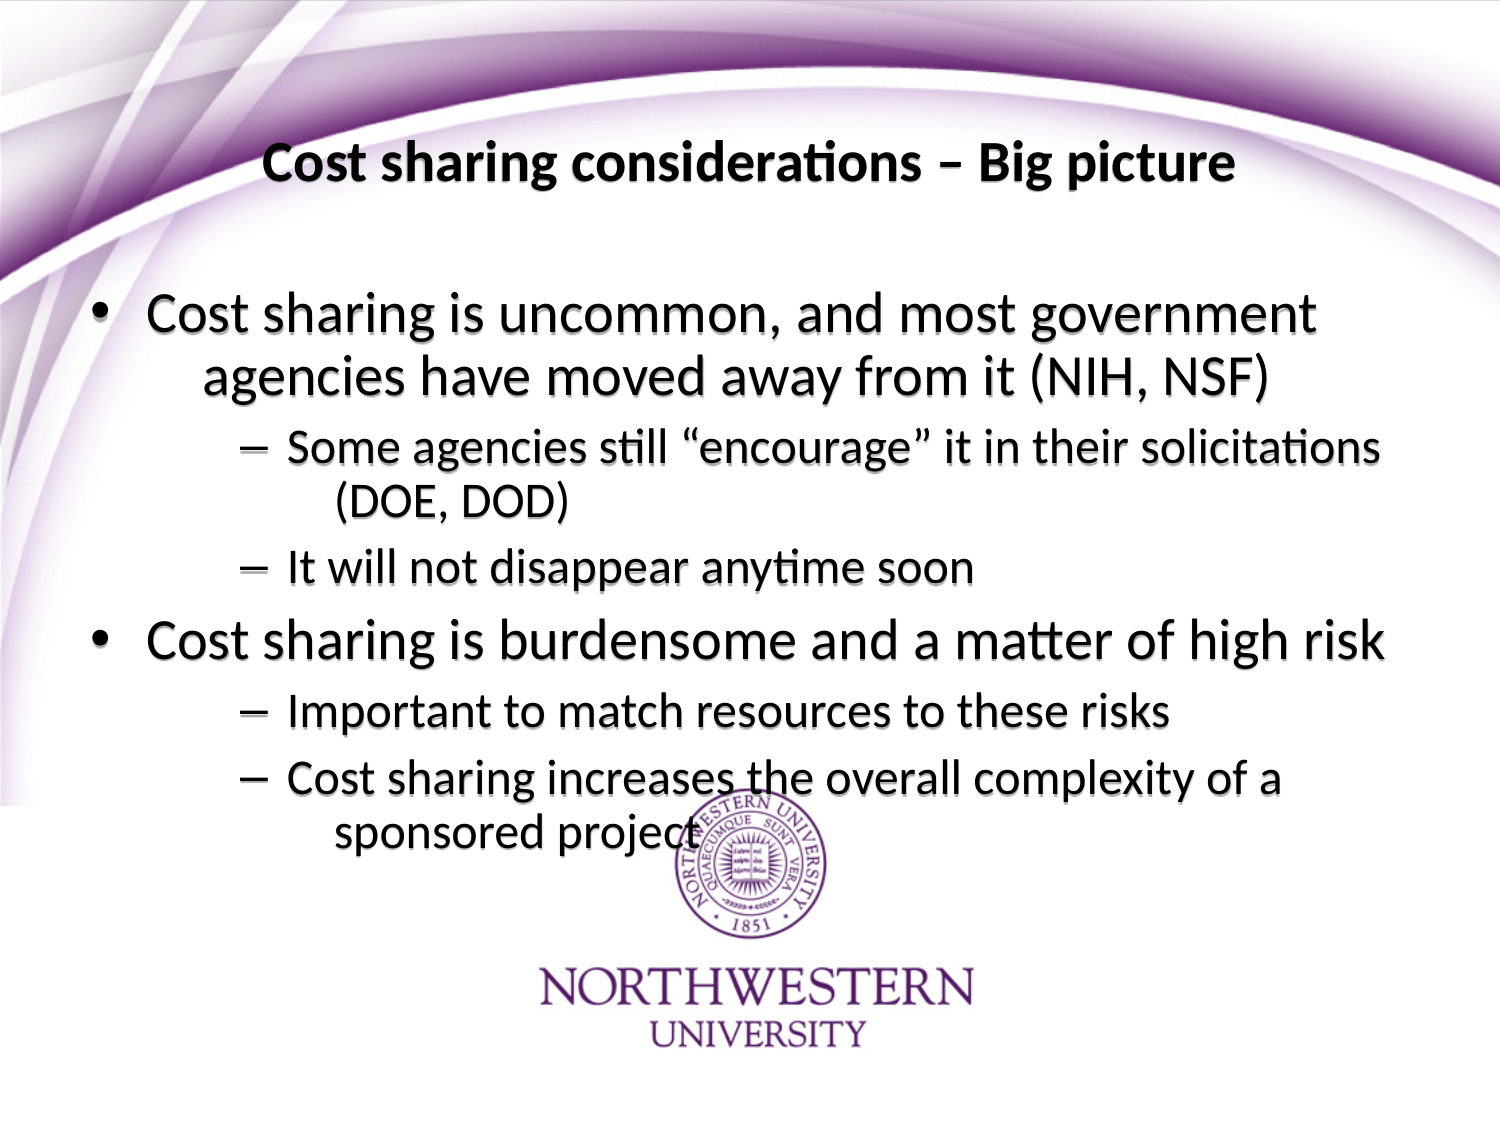

# Cost sharing considerations – Big picture
Cost sharing is uncommon, and most government agencies have moved away from it (NIH, NSF)
Some agencies still “encourage” it in their solicitations (DOE, DOD)
It will not disappear anytime soon
Cost sharing is burdensome and a matter of high risk
Important to match resources to these risks
Cost sharing increases the overall complexity of a sponsored project